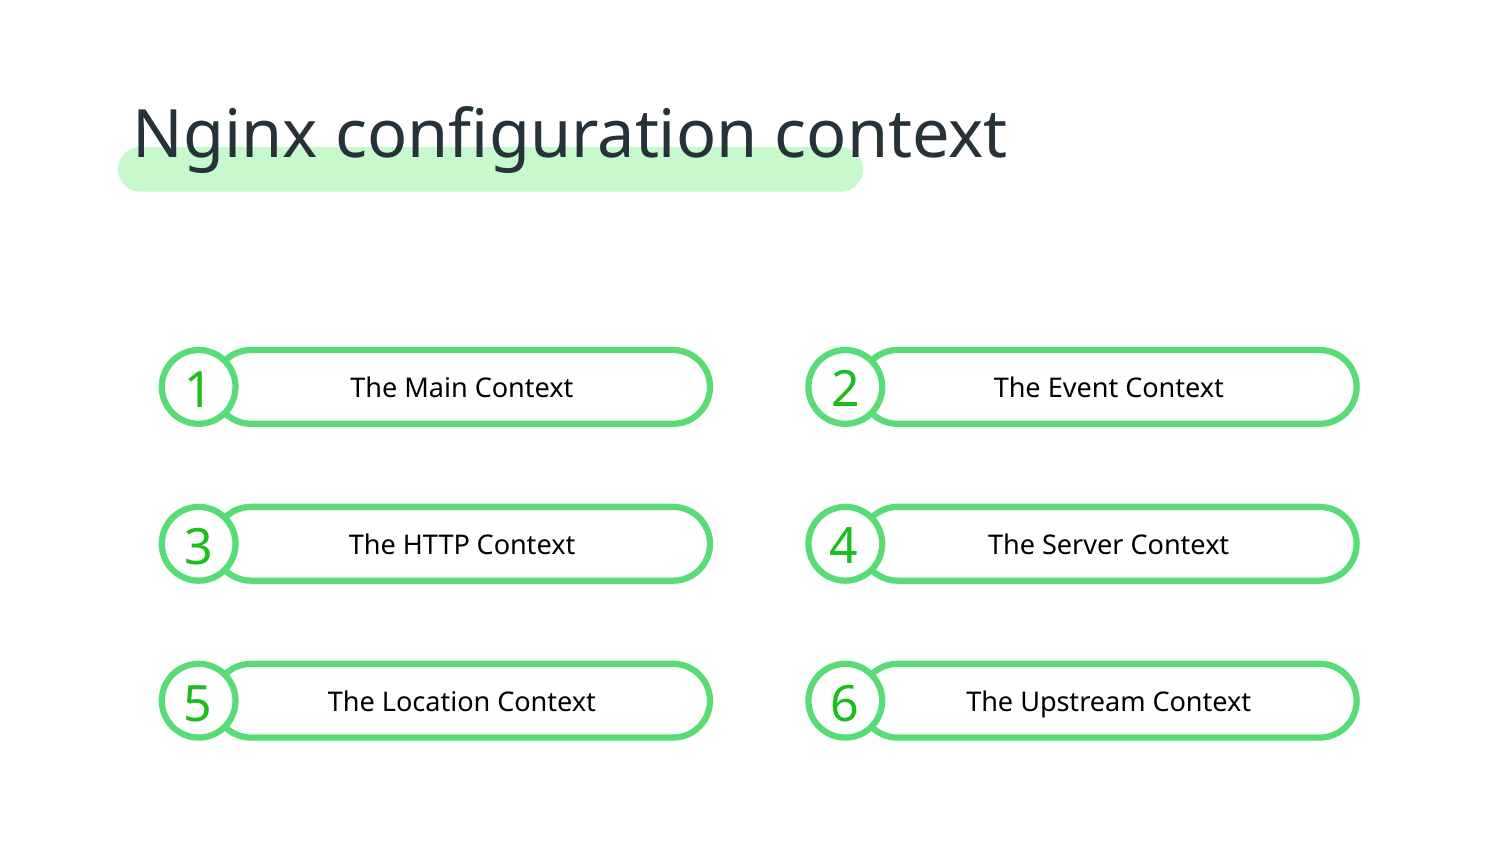

Nginx configuration context
The Main Context
The Event Context
2
1
The HTTP Context
The Server Context
4
3
The Location Context
The Upstream Context
5
6